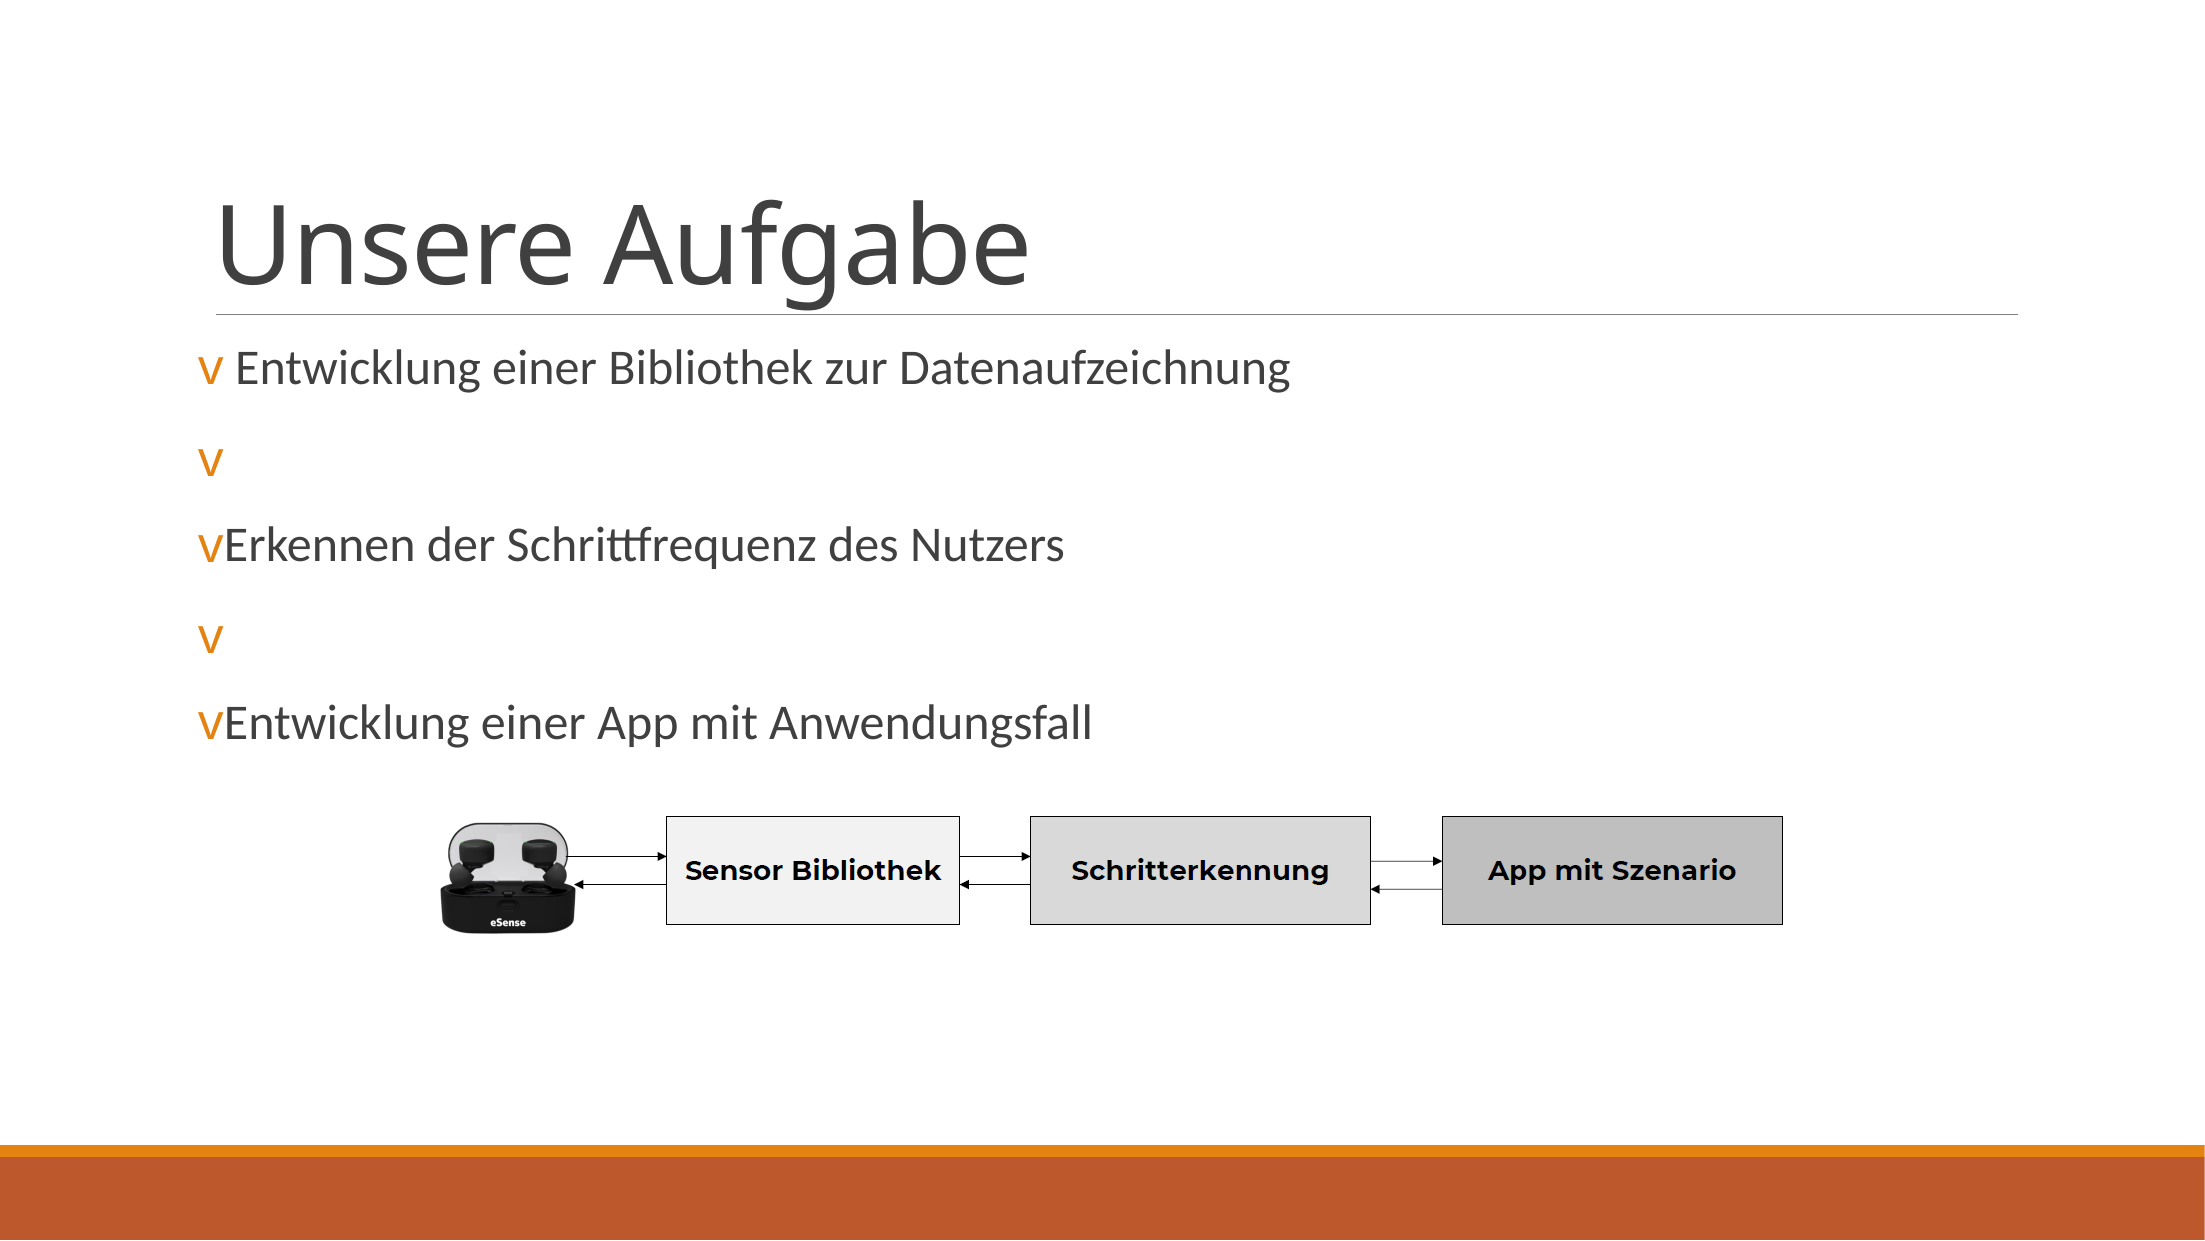

# Unsere Aufgabe
 Entwicklung einer Bibliothek zur Datenaufzeichnung
Erkennen der Schrittfrequenz des Nutzers
Entwicklung einer App mit Anwendungsfall